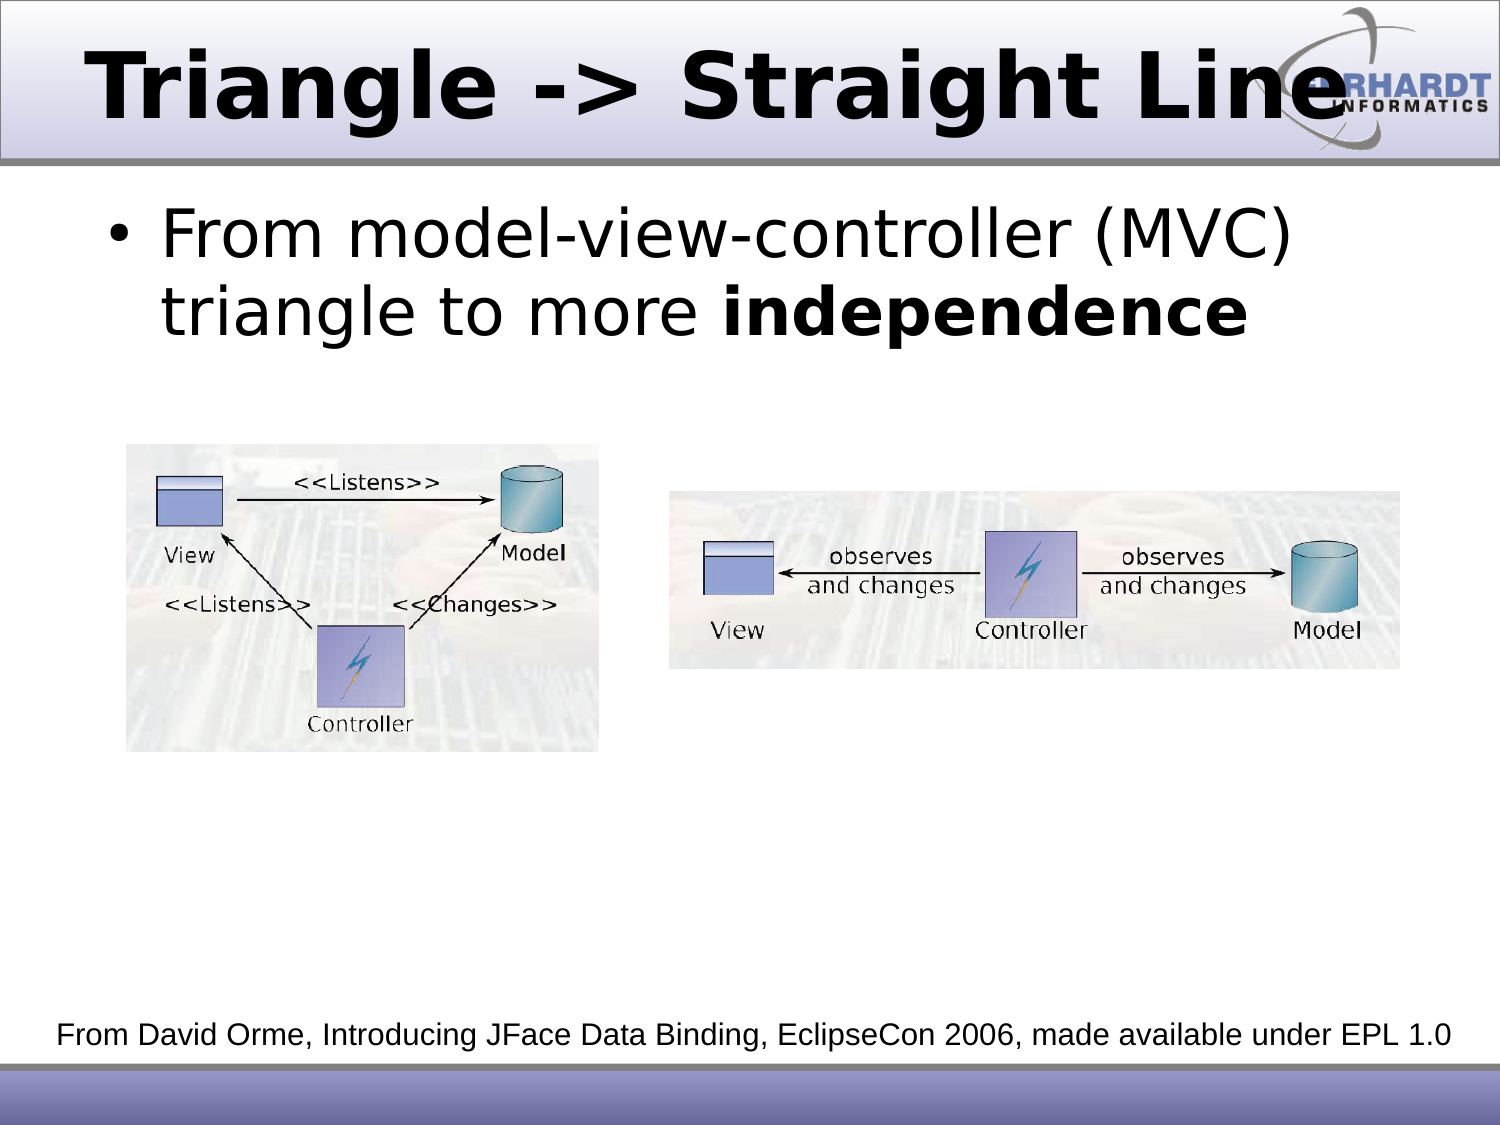

# Triangle -> Straight Line
From model-view-controller (MVC) triangle to more independence
From David Orme, Introducing JFace Data Binding, EclipseCon 2006, made available under EPL 1.0